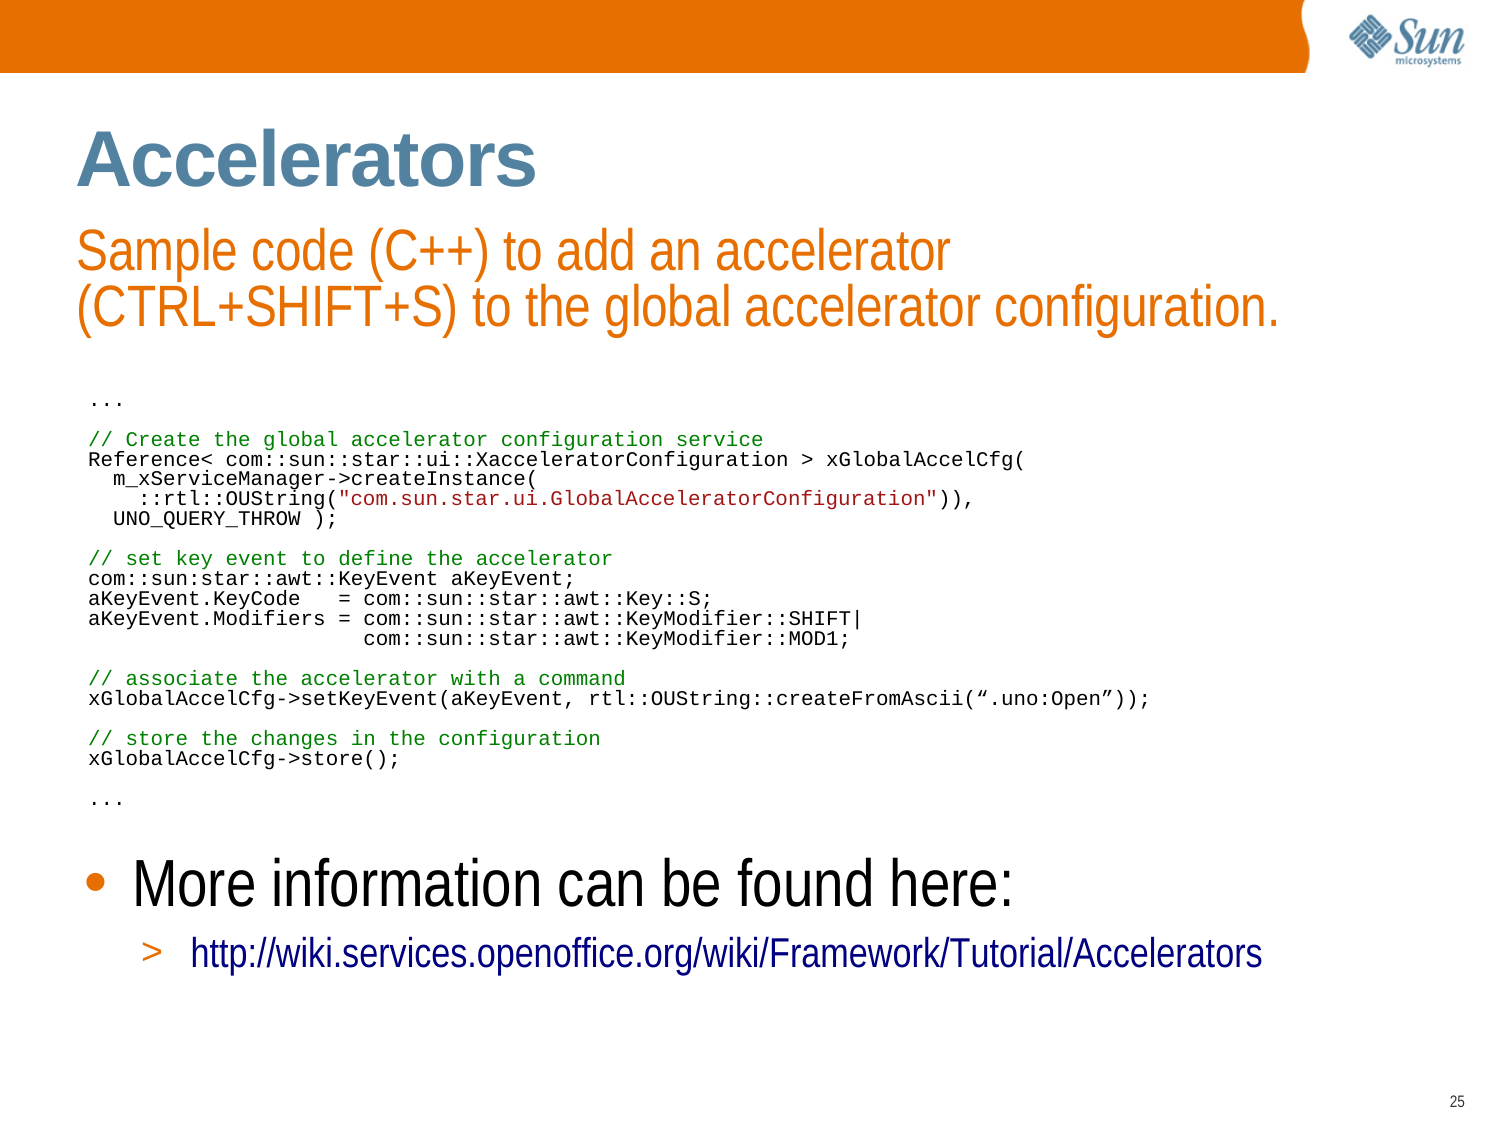

# Accelerators
Sample code (C++) to add an accelerator (CTRL+SHIFT+S) to the global accelerator configuration.
...
// Create the global accelerator configuration service
Reference< com::sun::star::ui::XacceleratorConfiguration > xGlobalAccelCfg(
 m_xServiceManager->createInstance(
 ::rtl::OUString("com.sun.star.ui.GlobalAcceleratorConfiguration")),
 UNO_QUERY_THROW );
// set key event to define the accelerator
com::sun:star::awt::KeyEvent aKeyEvent;
aKeyEvent.KeyCode = com::sun::star::awt::Key::S;
aKeyEvent.Modifiers = com::sun::star::awt::KeyModifier::SHIFT|
 com::sun::star::awt::KeyModifier::MOD1;
// associate the accelerator with a command
xGlobalAccelCfg->setKeyEvent(aKeyEvent, rtl::OUString::createFromAscii(“.uno:Open”));
// store the changes in the configuration
xGlobalAccelCfg->store();
...
More information can be found here:
http://wiki.services.openoffice.org/wiki/Framework/Tutorial/Accelerators